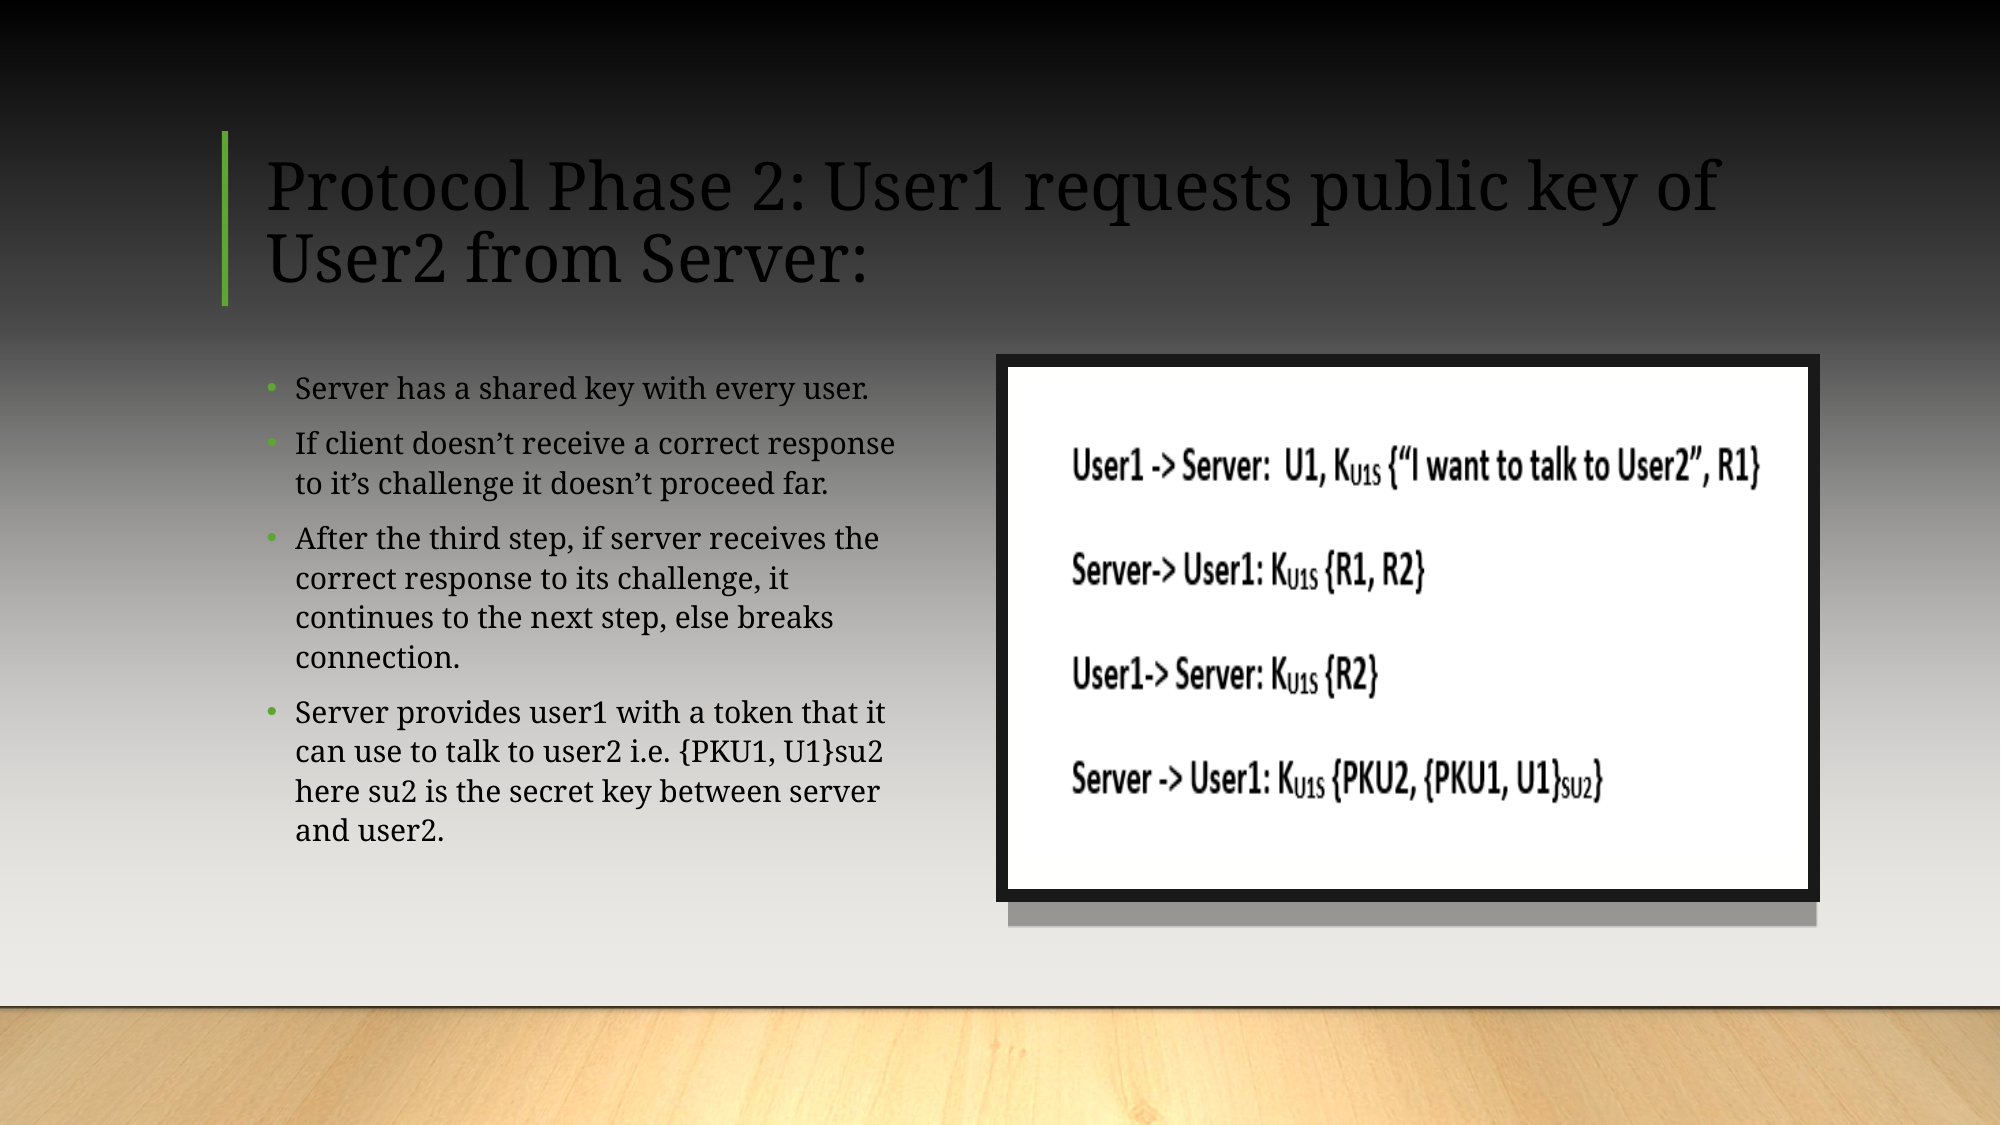

# Protocol Phase 2: User1 requests public key of User2 from Server:
Server has a shared key with every user.
If client doesn’t receive a correct response to it’s challenge it doesn’t proceed far.
After the third step, if server receives the correct response to its challenge, it continues to the next step, else breaks connection.
Server provides user1 with a token that it can use to talk to user2 i.e. {PKU1, U1}su2 here su2 is the secret key between server and user2.